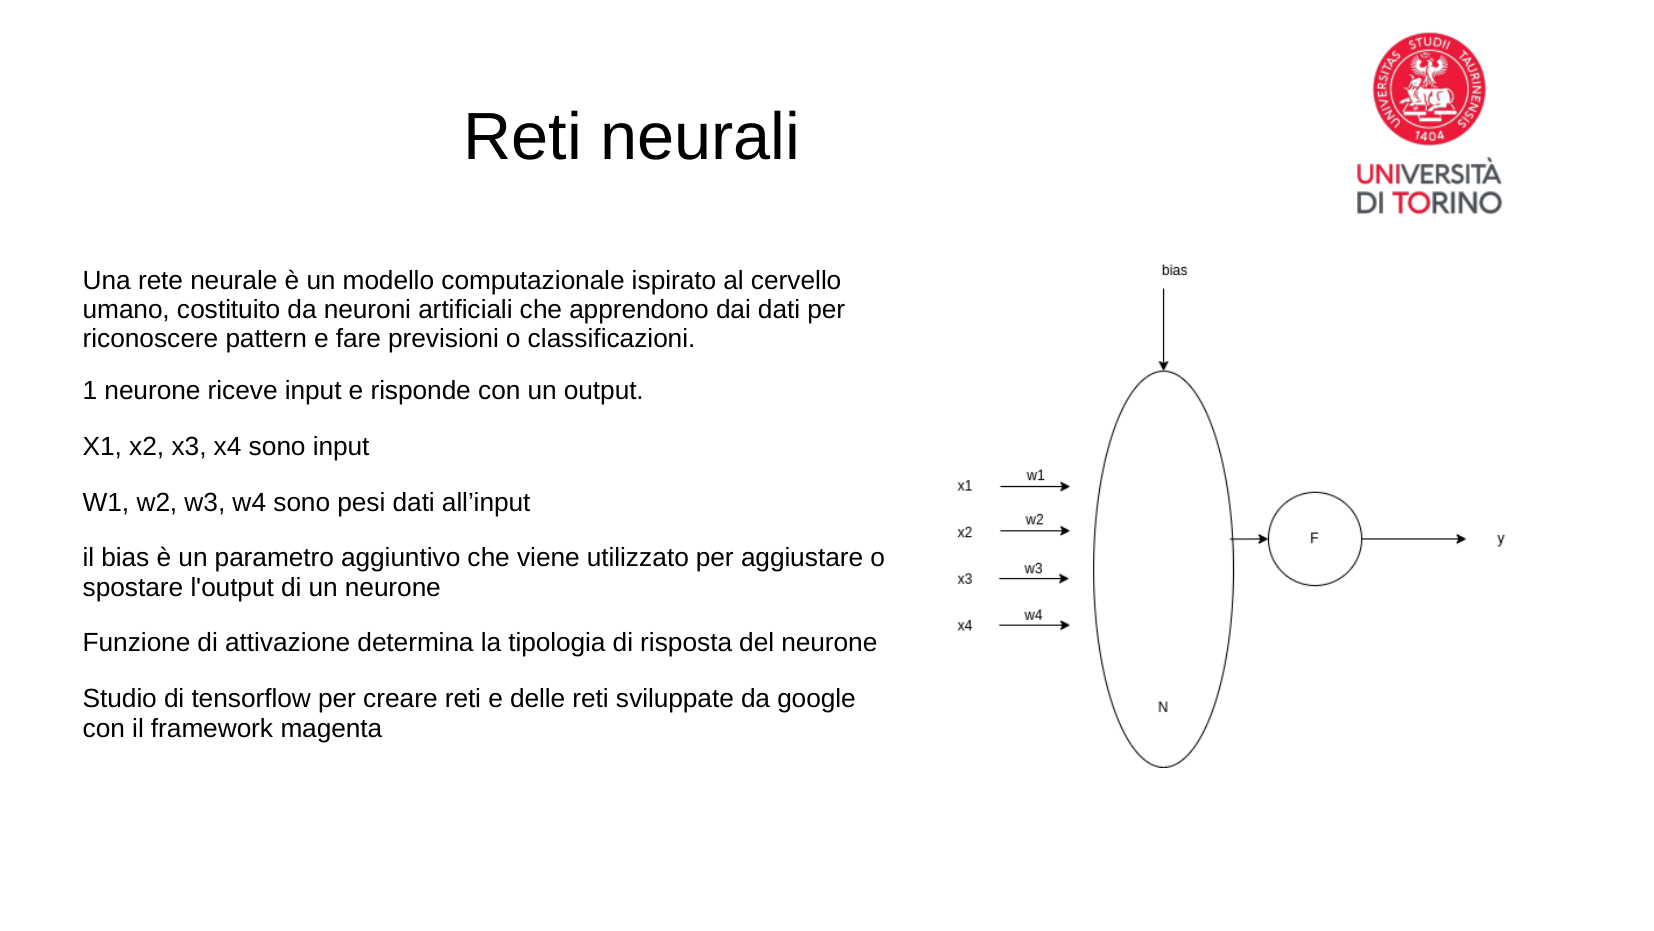

# Reti neurali
Una rete neurale è un modello computazionale ispirato al cervello umano, costituito da neuroni artificiali che apprendono dai dati per riconoscere pattern e fare previsioni o classificazioni.
1 neurone riceve input e risponde con un output.
X1, x2, x3, x4 sono input
W1, w2, w3, w4 sono pesi dati all’input
il bias è un parametro aggiuntivo che viene utilizzato per aggiustare o spostare l'output di un neurone
Funzione di attivazione determina la tipologia di risposta del neurone
Studio di tensorflow per creare reti e delle reti sviluppate da google con il framework magenta